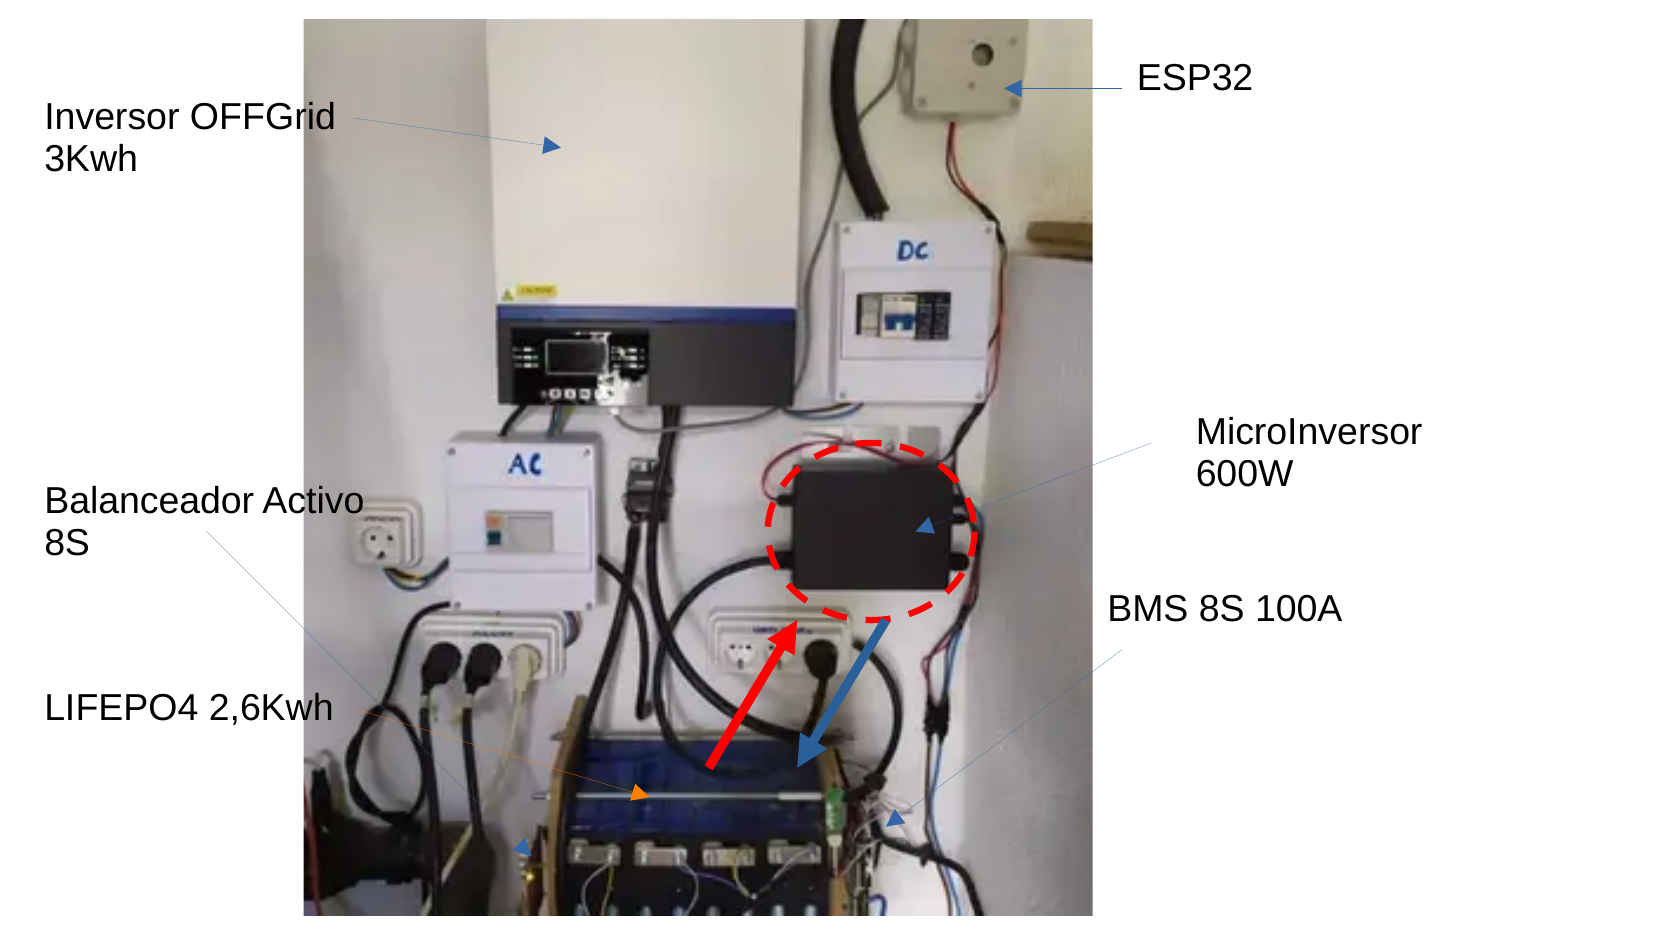

ESP32
Inversor OFFGrid
3Kwh
MicroInversor 600W
Balanceador Activo 8S
BMS 8S 100A
LIFEPO4 2,6Kwh